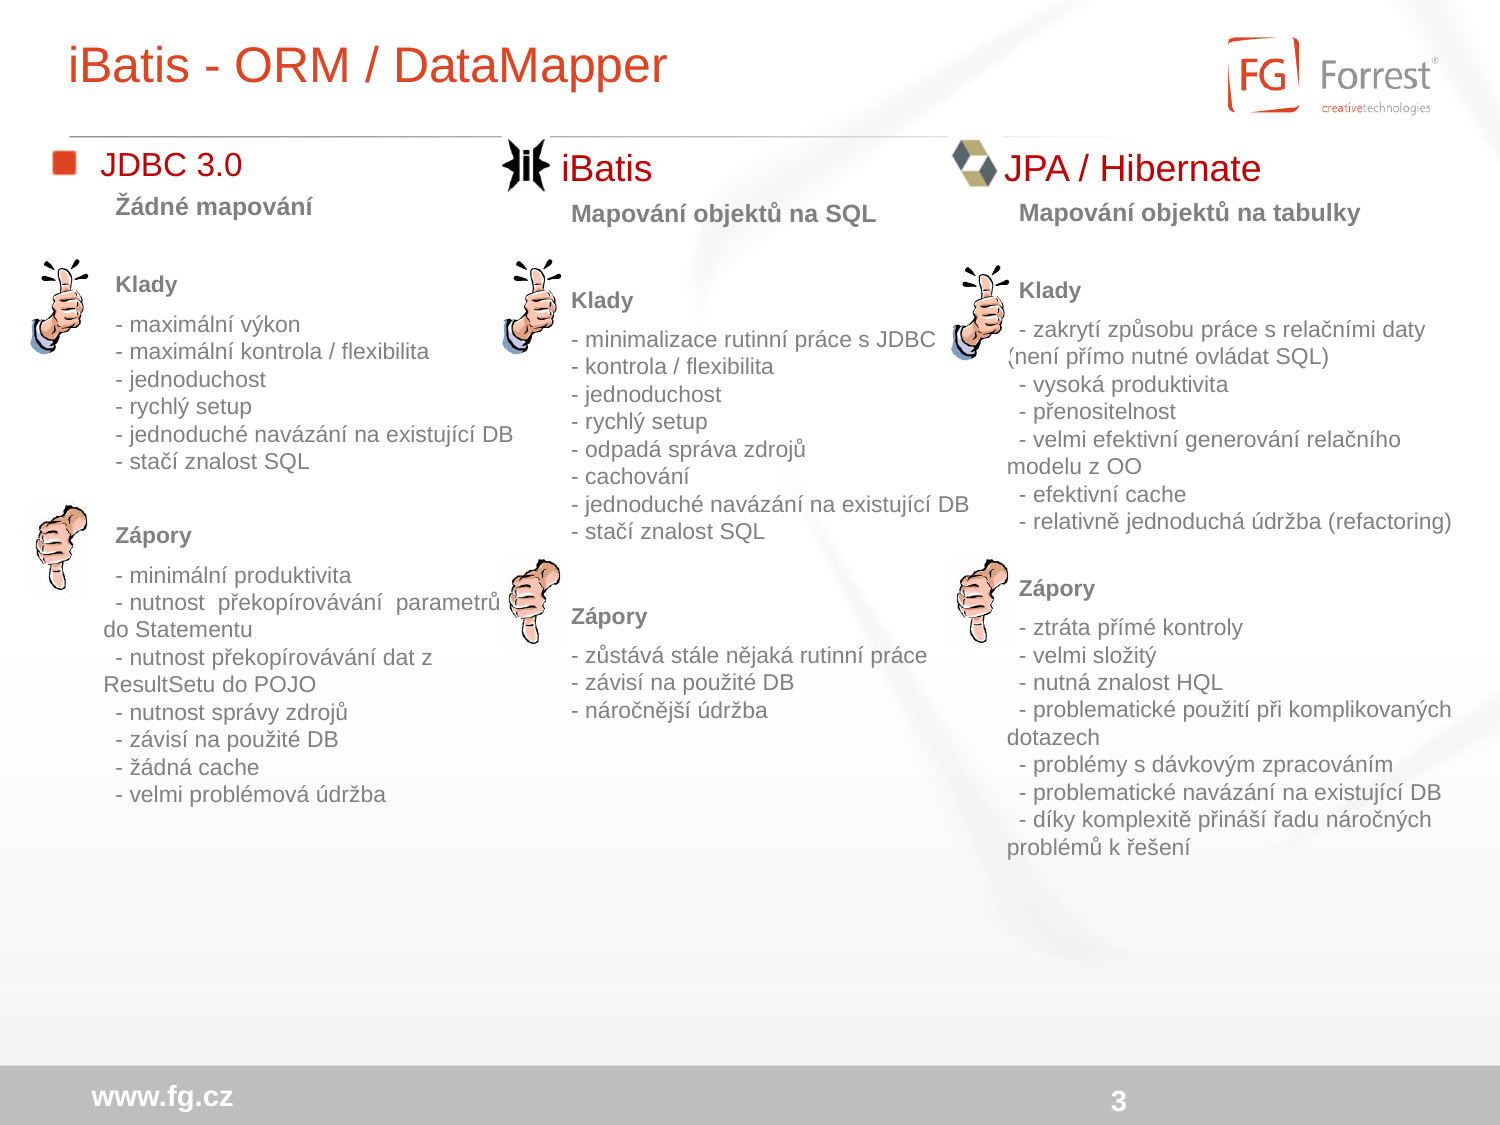

# iBatis - ORM / DataMapper
JDBC 3.0
Žádné mapování
Klady
- maximální výkon
- maximální kontrola / flexibilita
- jednoduchost
- rychlý setup
- jednoduché navázání na existující DB
- stačí znalost SQL
Zápory
- minimální produktivita
- nutnost překopírovávání parametrů do Statementu
- nutnost překopírovávání dat z ResultSetu do POJO
- nutnost správy zdrojů
- závisí na použité DB
- žádná cache
- velmi problémová údržba
JPA / Hibernate
Mapování objektů na tabulky
Klady
- zakrytí způsobu práce s relačními daty (není přímo nutné ovládat SQL)
- vysoká produktivita
- přenositelnost
- velmi efektivní generování relačního modelu z OO
- efektivní cache
- relativně jednoduchá údržba (refactoring)
Zápory
- ztráta přímé kontroly
- velmi složitý
- nutná znalost HQL
- problematické použití při komplikovaných dotazech
- problémy s dávkovým zpracováním
- problematické navázání na existující DB
- díky komplexitě přináší řadu náročných problémů k řešení
iBatis
Mapování objektů na SQL
Klady
- minimalizace rutinní práce s JDBC
- kontrola / flexibilita
- jednoduchost
- rychlý setup
- odpadá správa zdrojů
- cachování
- jednoduché navázání na existující DB
- stačí znalost SQL
Zápory
- zůstává stále nějaká rutinní práce
- závisí na použité DB
- náročnější údržba
www.fg.cz